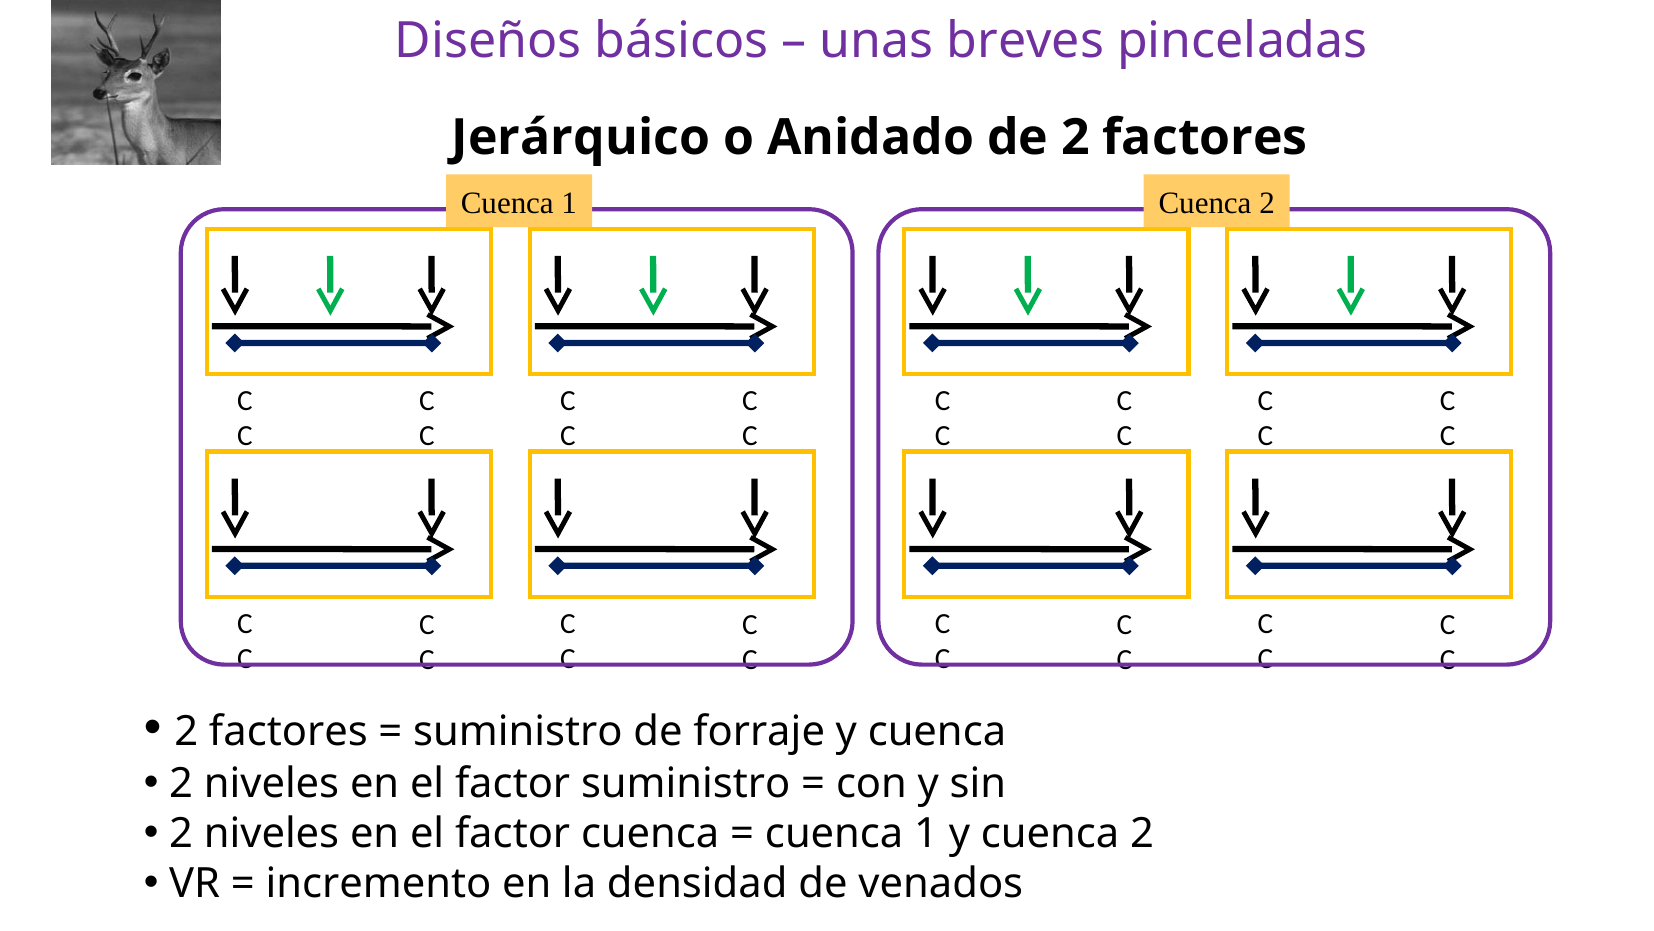

Diseños básicos – unas breves pinceladas
Jerárquico o Anidado de 2 factores
Cuenca 1
Cuenca 2
C
C
C
C
C
C
C
C
C
C
C
C
C
C
C
C
C
C
C
C
C
C
C
C
C
C
C
C
C
C
C
C
 2 factores = suministro de forraje y cuenca
 2 niveles en el factor suministro = con y sin
 2 niveles en el factor cuenca = cuenca 1 y cuenca 2
 VR = incremento en la densidad de venados